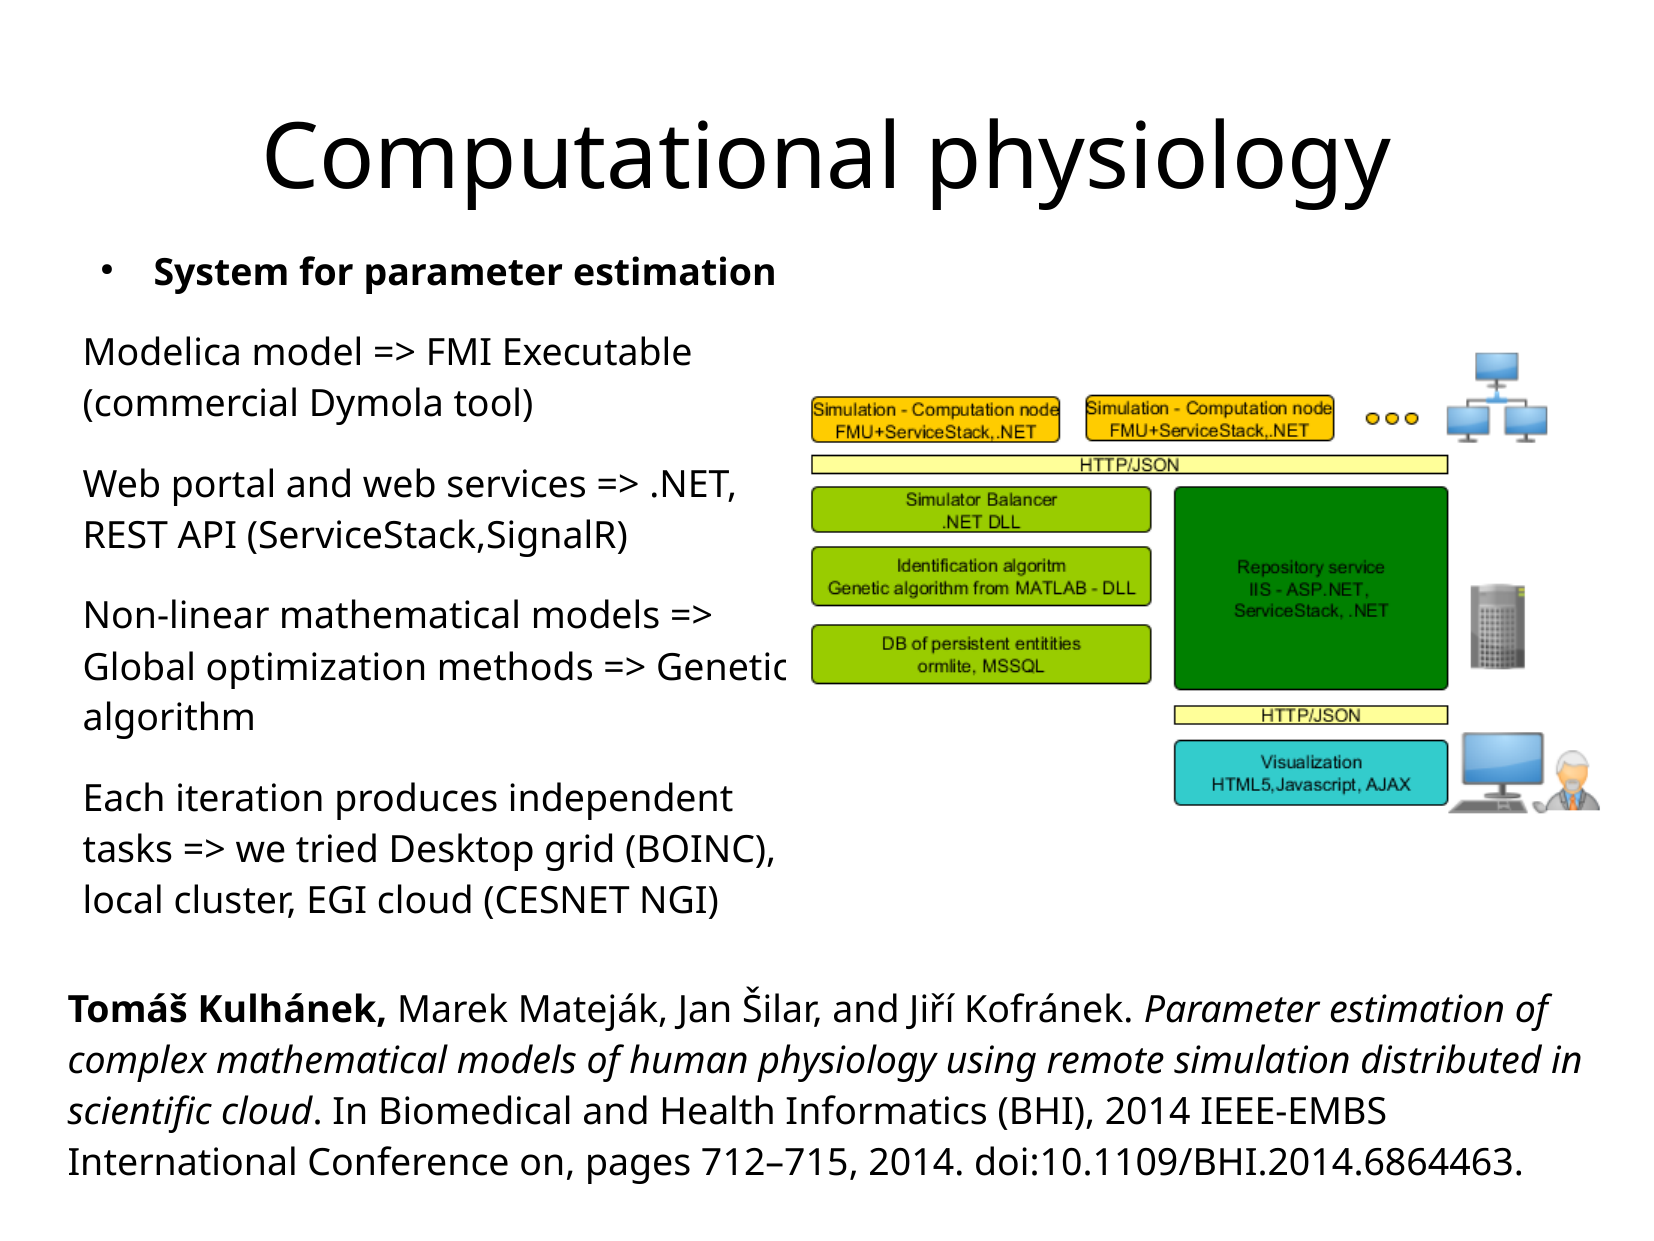

# Computational physiology
System for parameter estimation
Modelica model => FMI Executable (commercial Dymola tool)
Web portal and web services => .NET, REST API (ServiceStack,SignalR)
Non-linear mathematical models => Global optimization methods => Genetic algorithm
Each iteration produces independent tasks => we tried Desktop grid (BOINC), local cluster, EGI cloud (CESNET NGI)
Tomáš Kulhánek, Marek Mateják, Jan Šilar, and Jiří Kofránek. Parameter estimation of complex mathematical models of human physiology using remote simulation distributed in scientific cloud. In Biomedical and Health Informatics (BHI), 2014 IEEE-EMBS International Conference on, pages 712–715, 2014. doi:10.1109/BHI.2014.6864463.